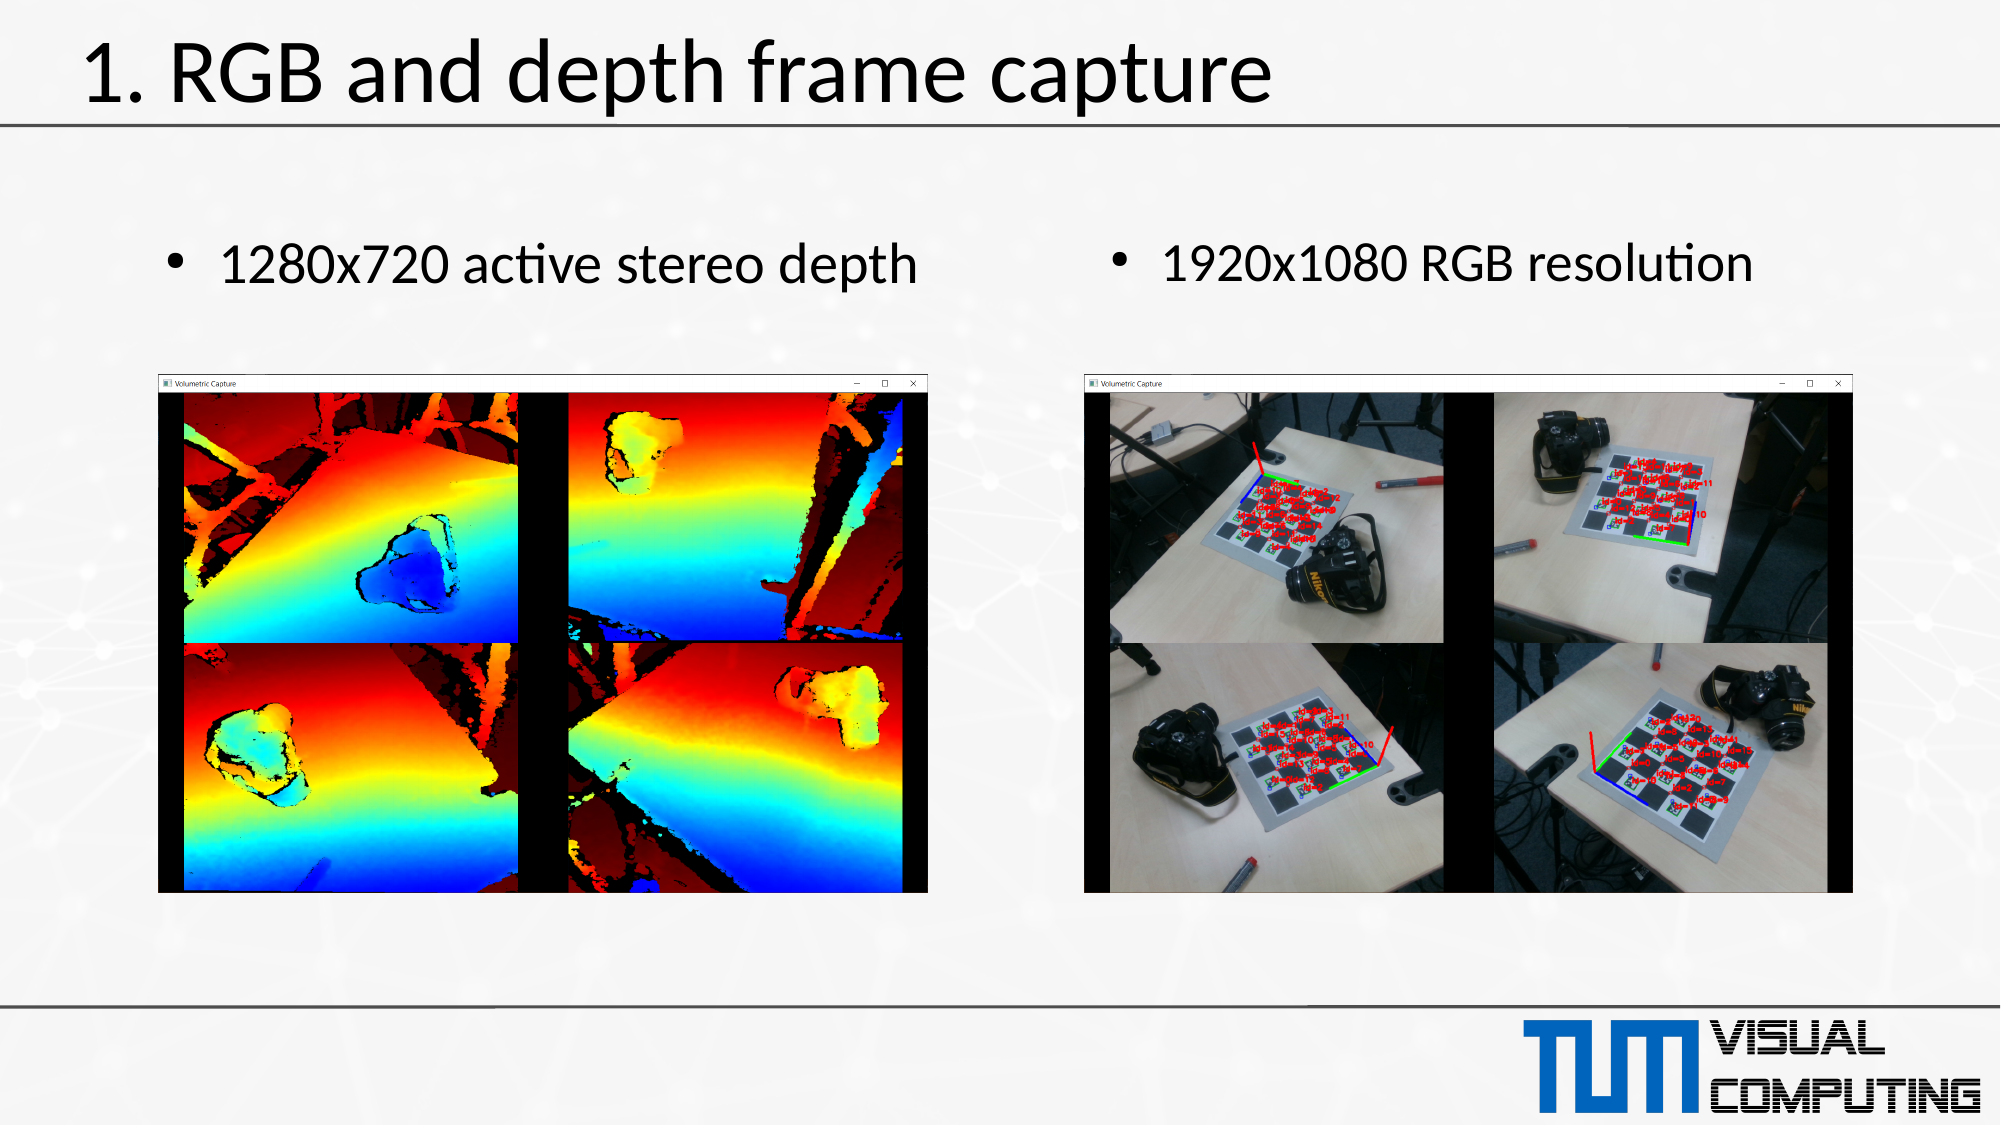

# 1. RGB and depth frame capture
1280x720 active stereo depth
1920x1080 RGB resolution